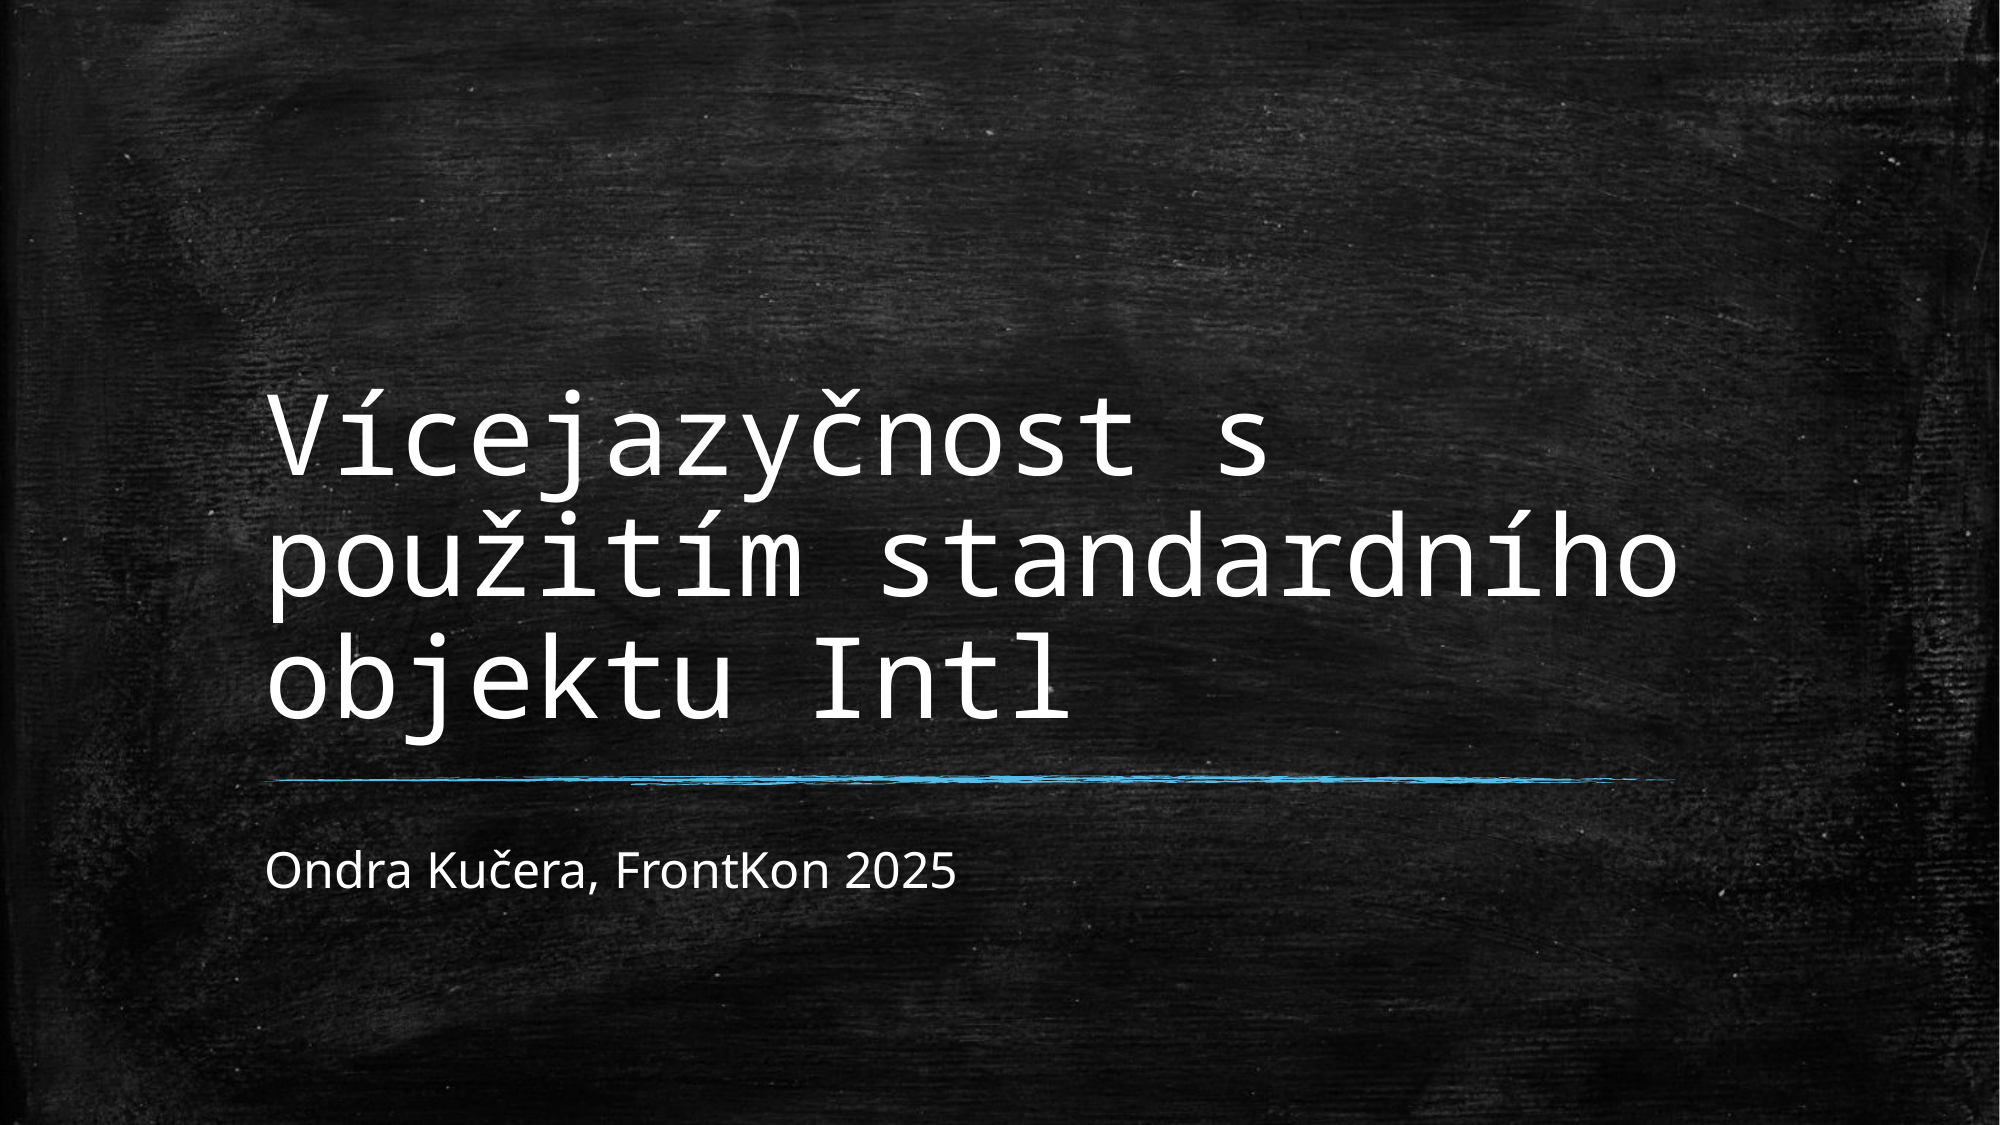

# Vícejazyčnost s použitím standardního objektu Intl
Ondra Kučera, FrontKon 2025